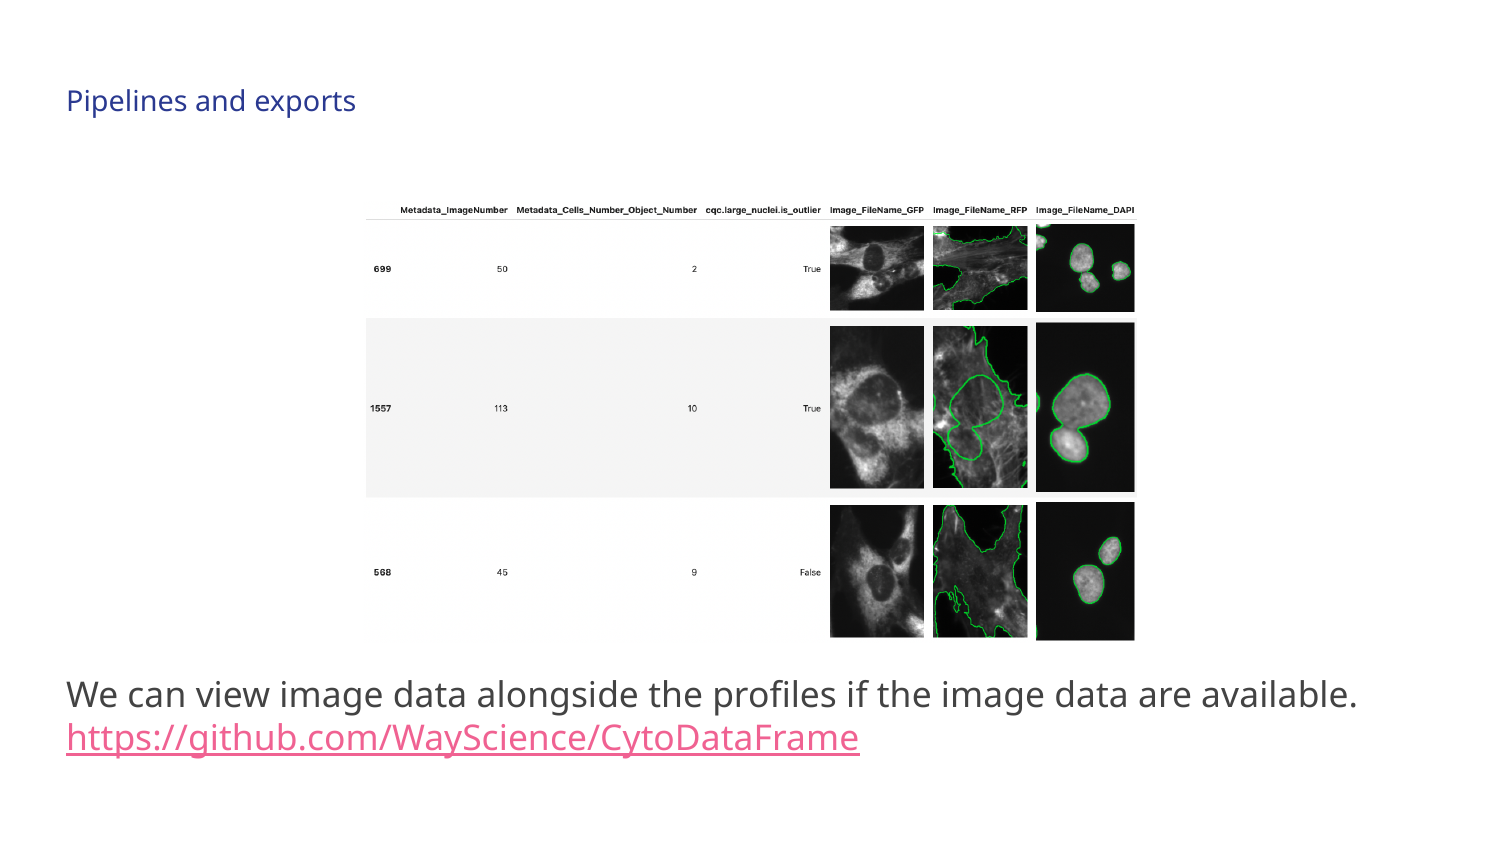

# Pipelines and exports
We can view image data alongside the profiles if the image data are available.
https://github.com/WayScience/CytoDataFrame